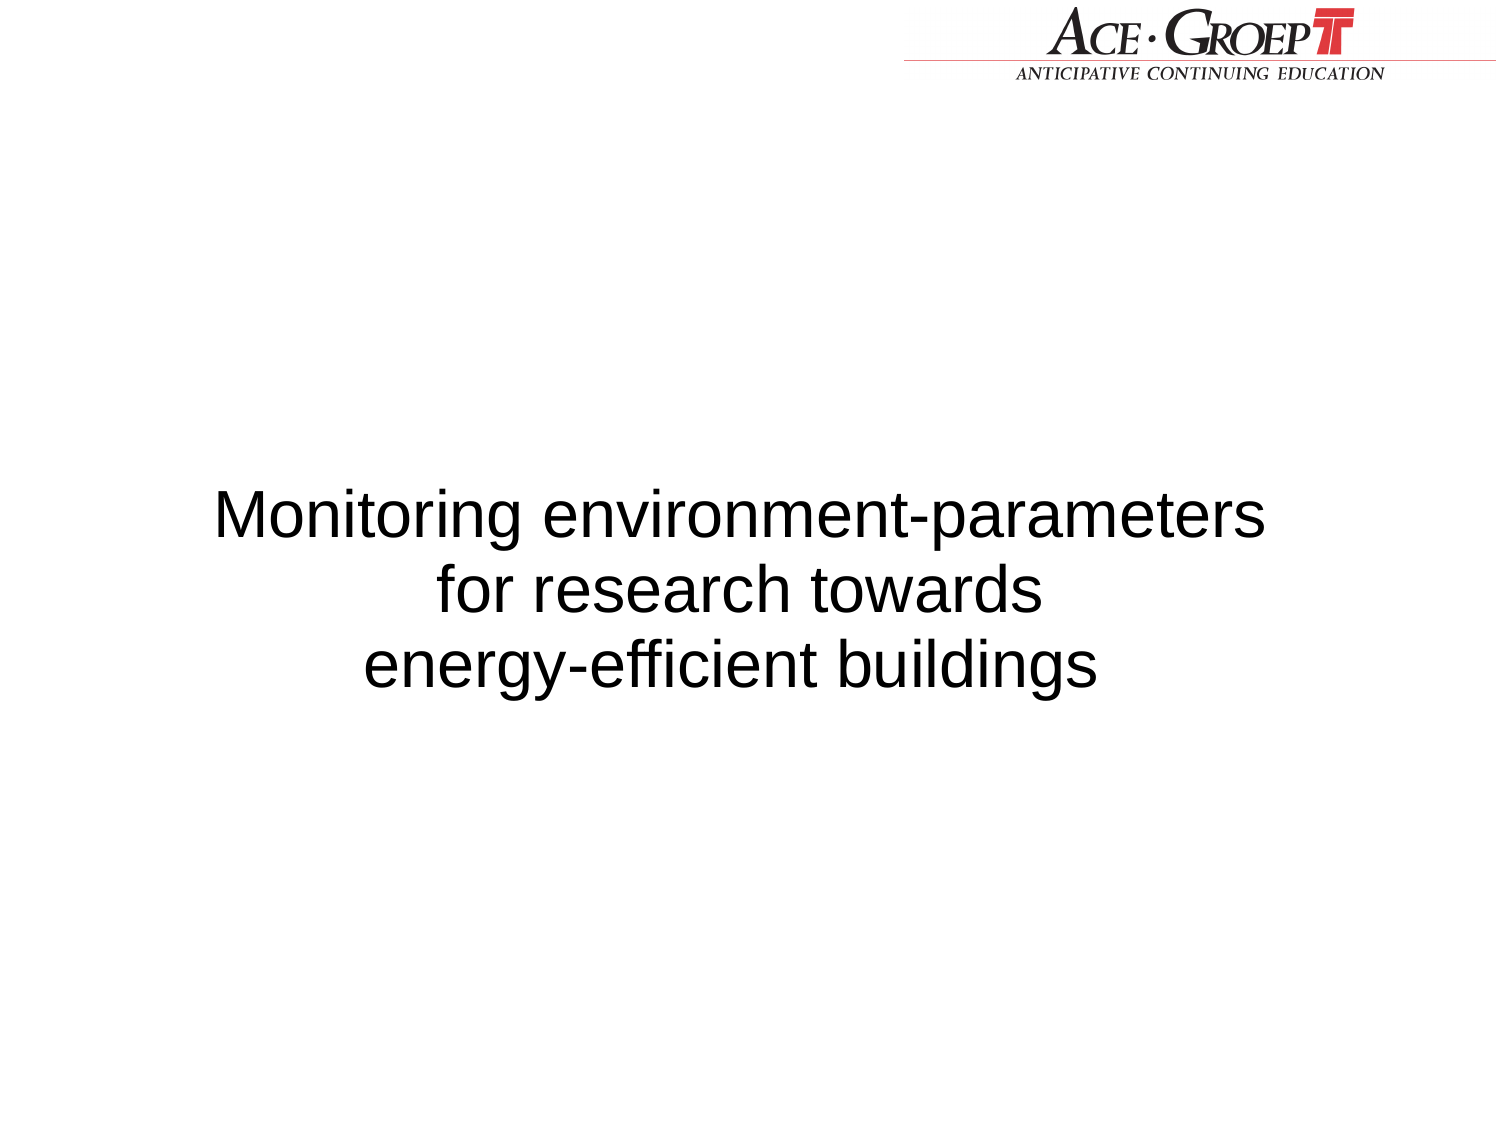

#
Monitoring environment-parameters
for research towards
energy-efficient buildings